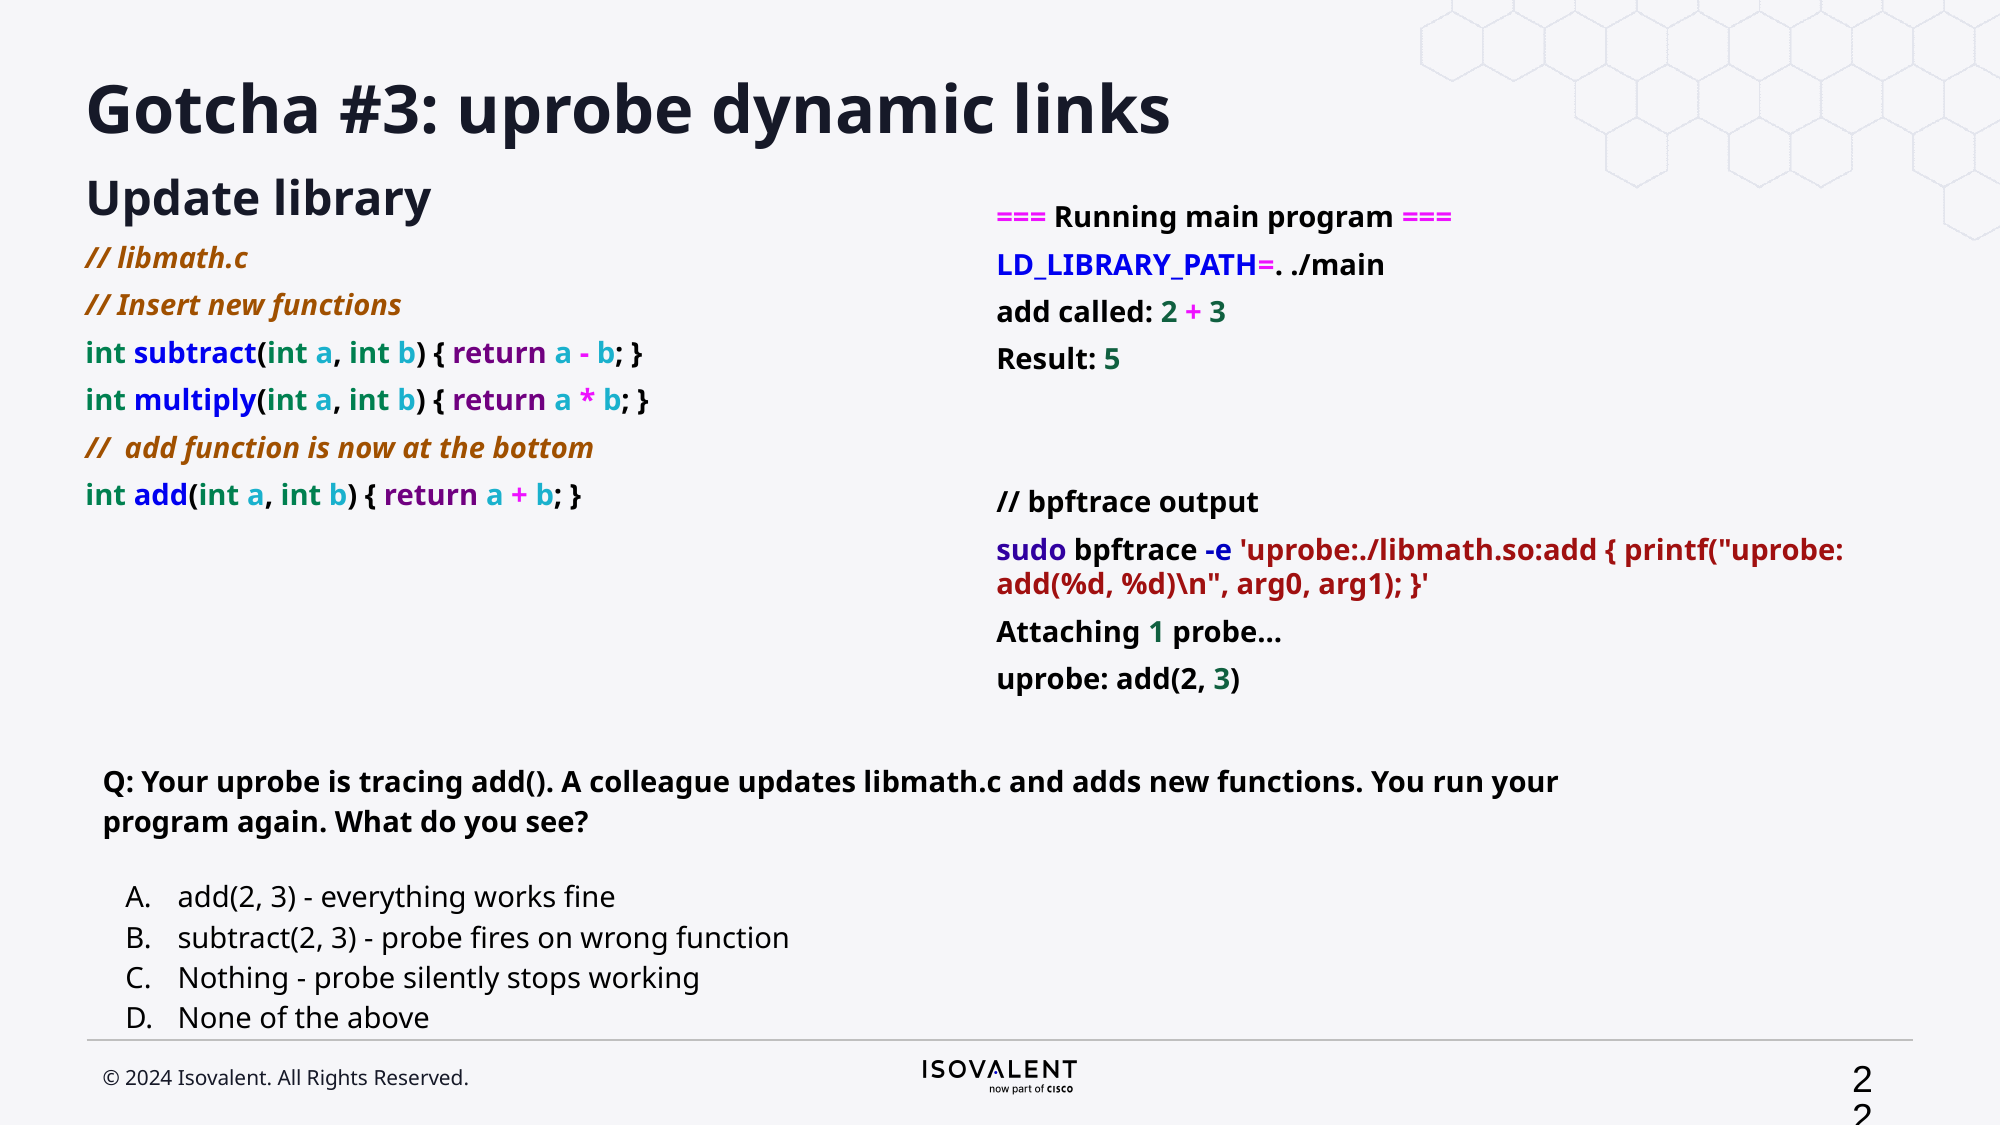

# Gotcha #3: uprobe dynamic links
Update library
=== Running main program ===
LD_LIBRARY_PATH=. ./main
add called: 2 + 3
Result: 5
// bpftrace output
sudo bpftrace -e 'uprobe:./libmath.so:add { printf("uprobe: add(%d, %d)\n", arg0, arg1); }'
Attaching 1 probe...
uprobe: add(2, 3)
// libmath.c
// Insert new functions
int subtract(int a, int b) { return a - b; }
int multiply(int a, int b) { return a * b; }
// add function is now at the bottom
int add(int a, int b) { return a + b; }
Q: Your uprobe is tracing add(). A colleague updates libmath.c and adds new functions. You run your program again. What do you see?
add(2, 3) - everything works fine
subtract(2, 3) - probe fires on wrong function
Nothing - probe silently stops working
None of the above